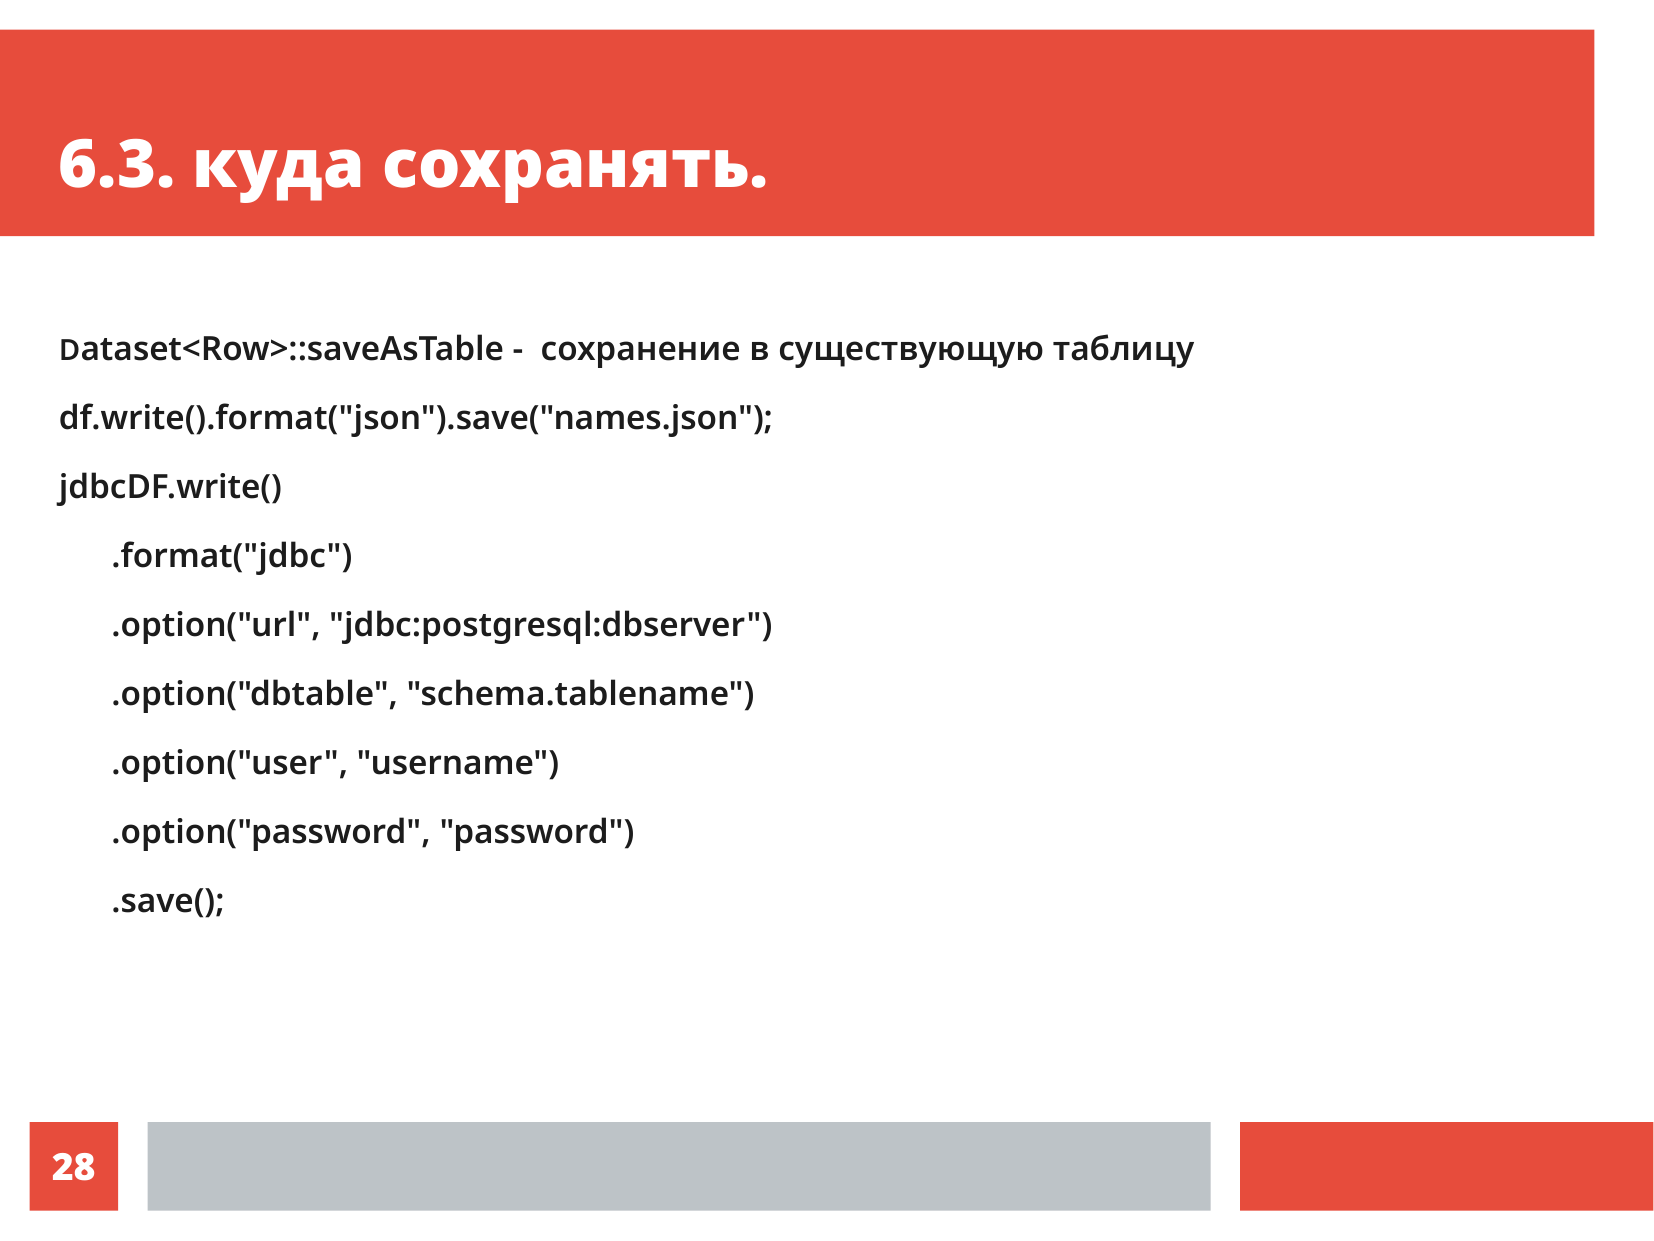

# 6.3. куда сохранять.
Dataset<Row>::saveAsTable - сохранение в существующую таблицу
df.write().format("json").save("names.json");
jdbcDF.write()
 .format("jdbc")
 .option("url", "jdbc:postgresql:dbserver")
 .option("dbtable", "schema.tablename")
 .option("user", "username")
 .option("password", "password")
 .save();
28